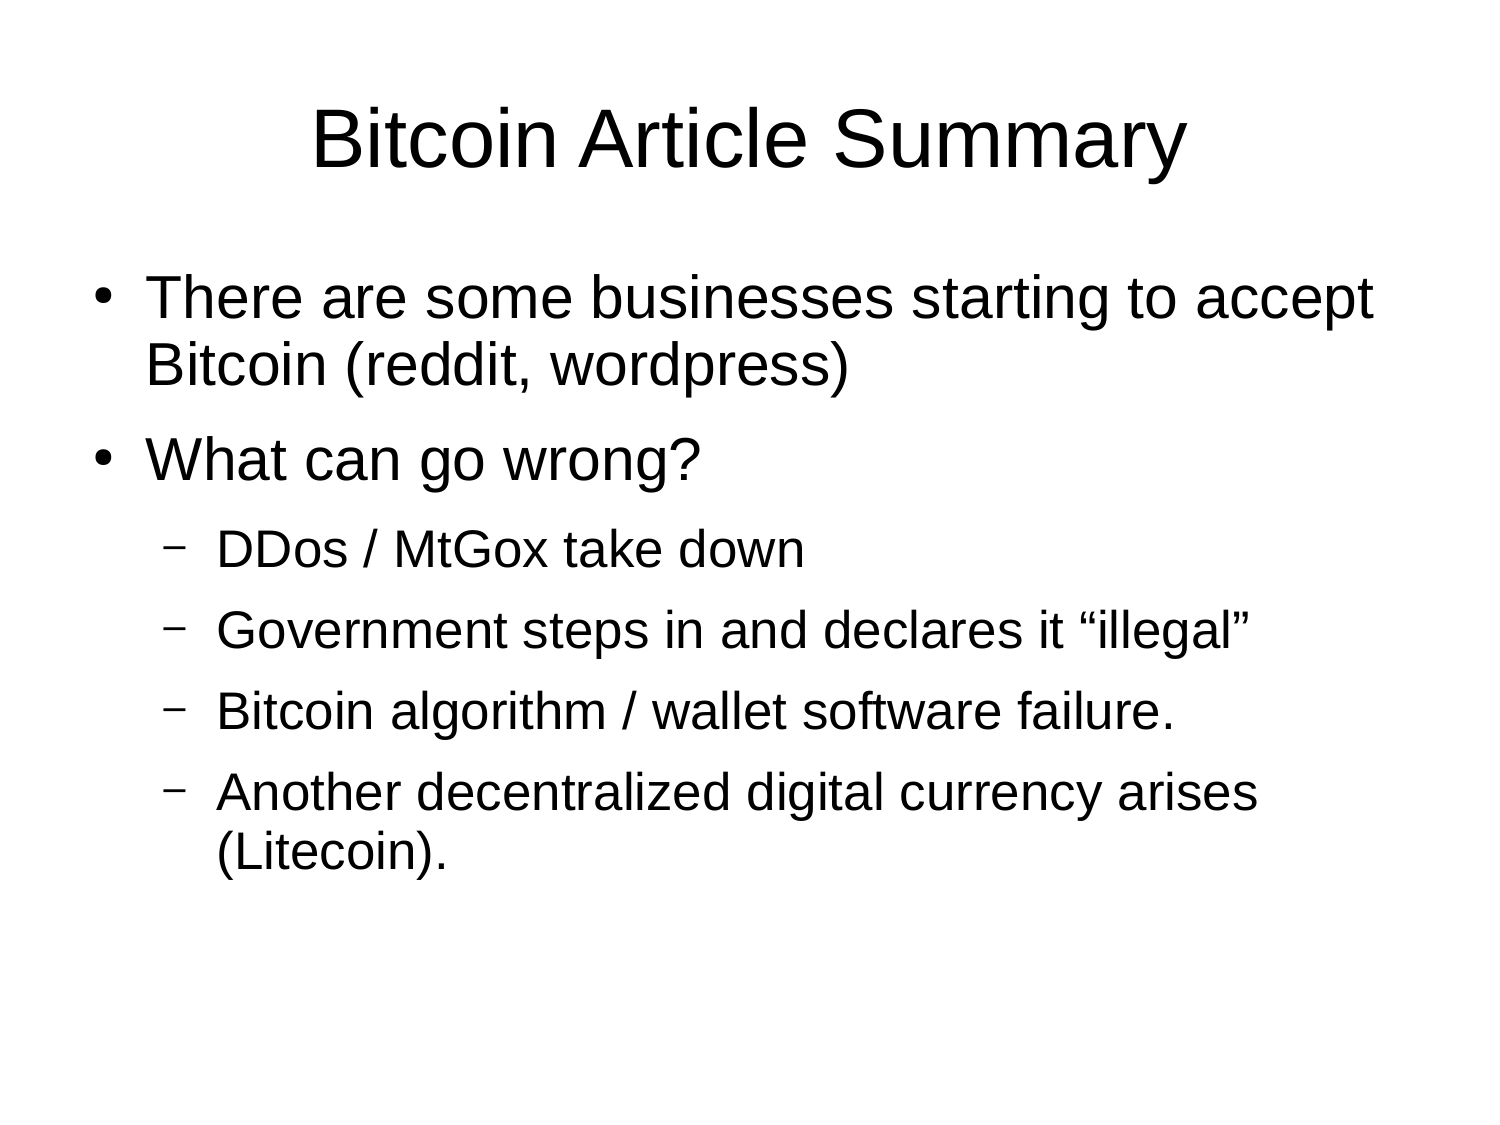

# Bitcoin Article Summary
There are some businesses starting to accept Bitcoin (reddit, wordpress)
What can go wrong?
DDos / MtGox take down
Government steps in and declares it “illegal”
Bitcoin algorithm / wallet software failure.
Another decentralized digital currency arises (Litecoin).